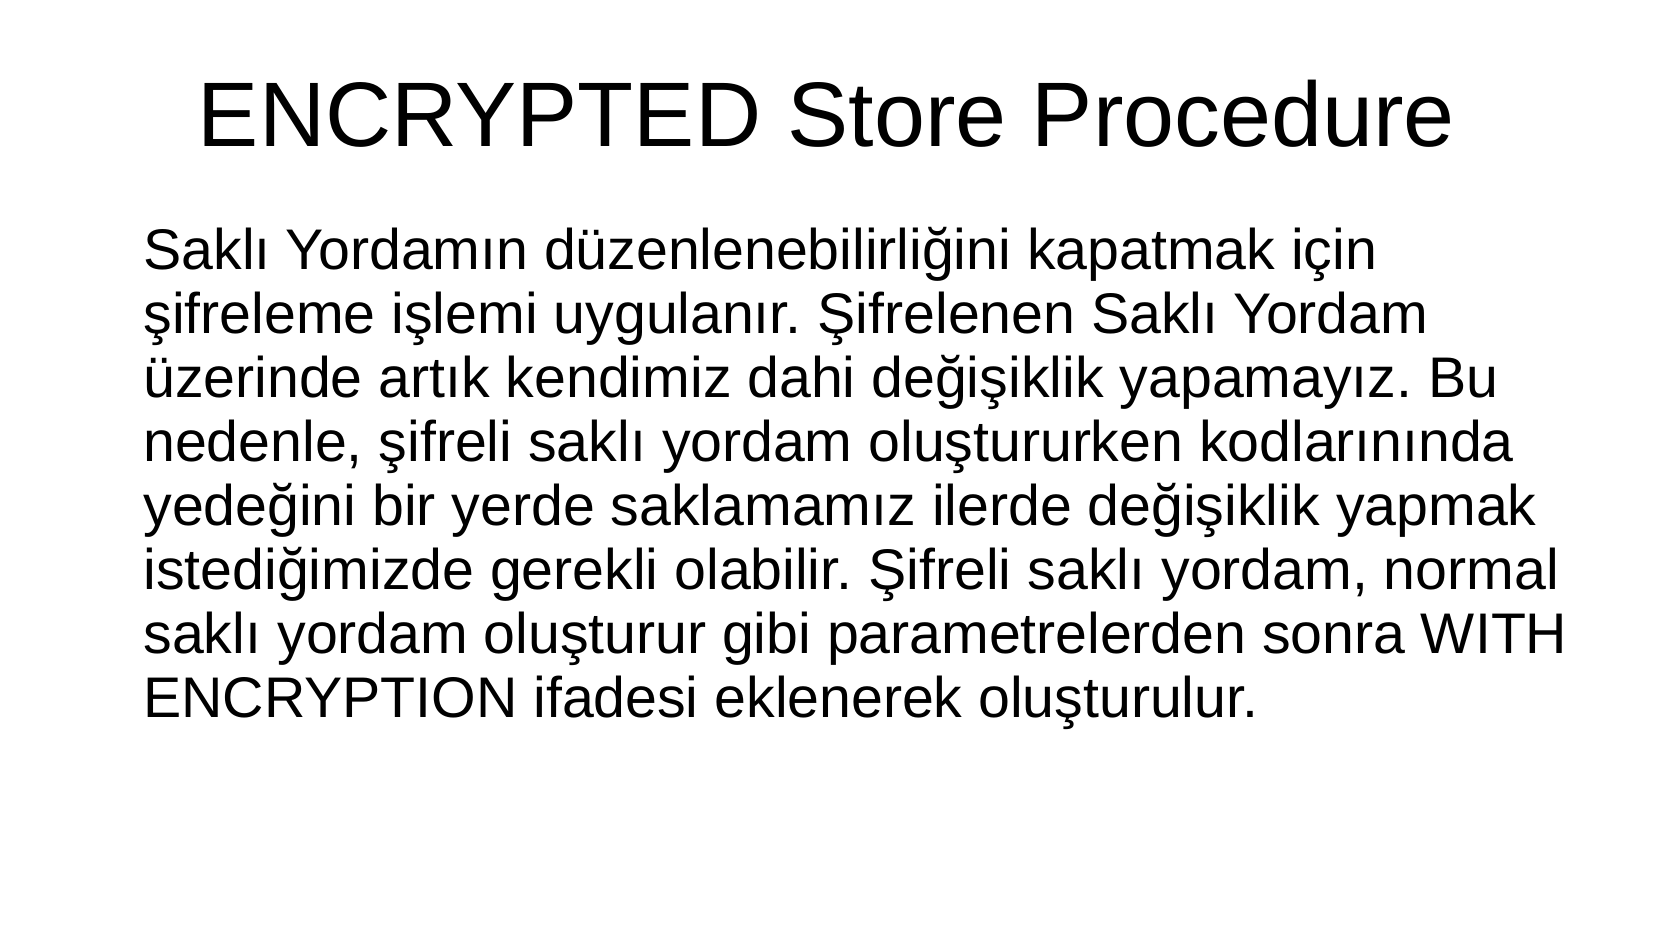

# ENCRYPTED Store Procedure
Saklı Yordamın düzenlenebilirliğini kapatmak için şifreleme işlemi uygulanır. Şifrelenen Saklı Yordam üzerinde artık kendimiz dahi değişiklik yapamayız. Bu nedenle, şifreli saklı yordam oluştururken kodlarınında yedeğini bir yerde saklamamız ilerde değişiklik yapmak istediğimizde gerekli olabilir. Şifreli saklı yordam, normal saklı yordam oluşturur gibi parametrelerden sonra WITH ENCRYPTION ifadesi eklenerek oluşturulur.